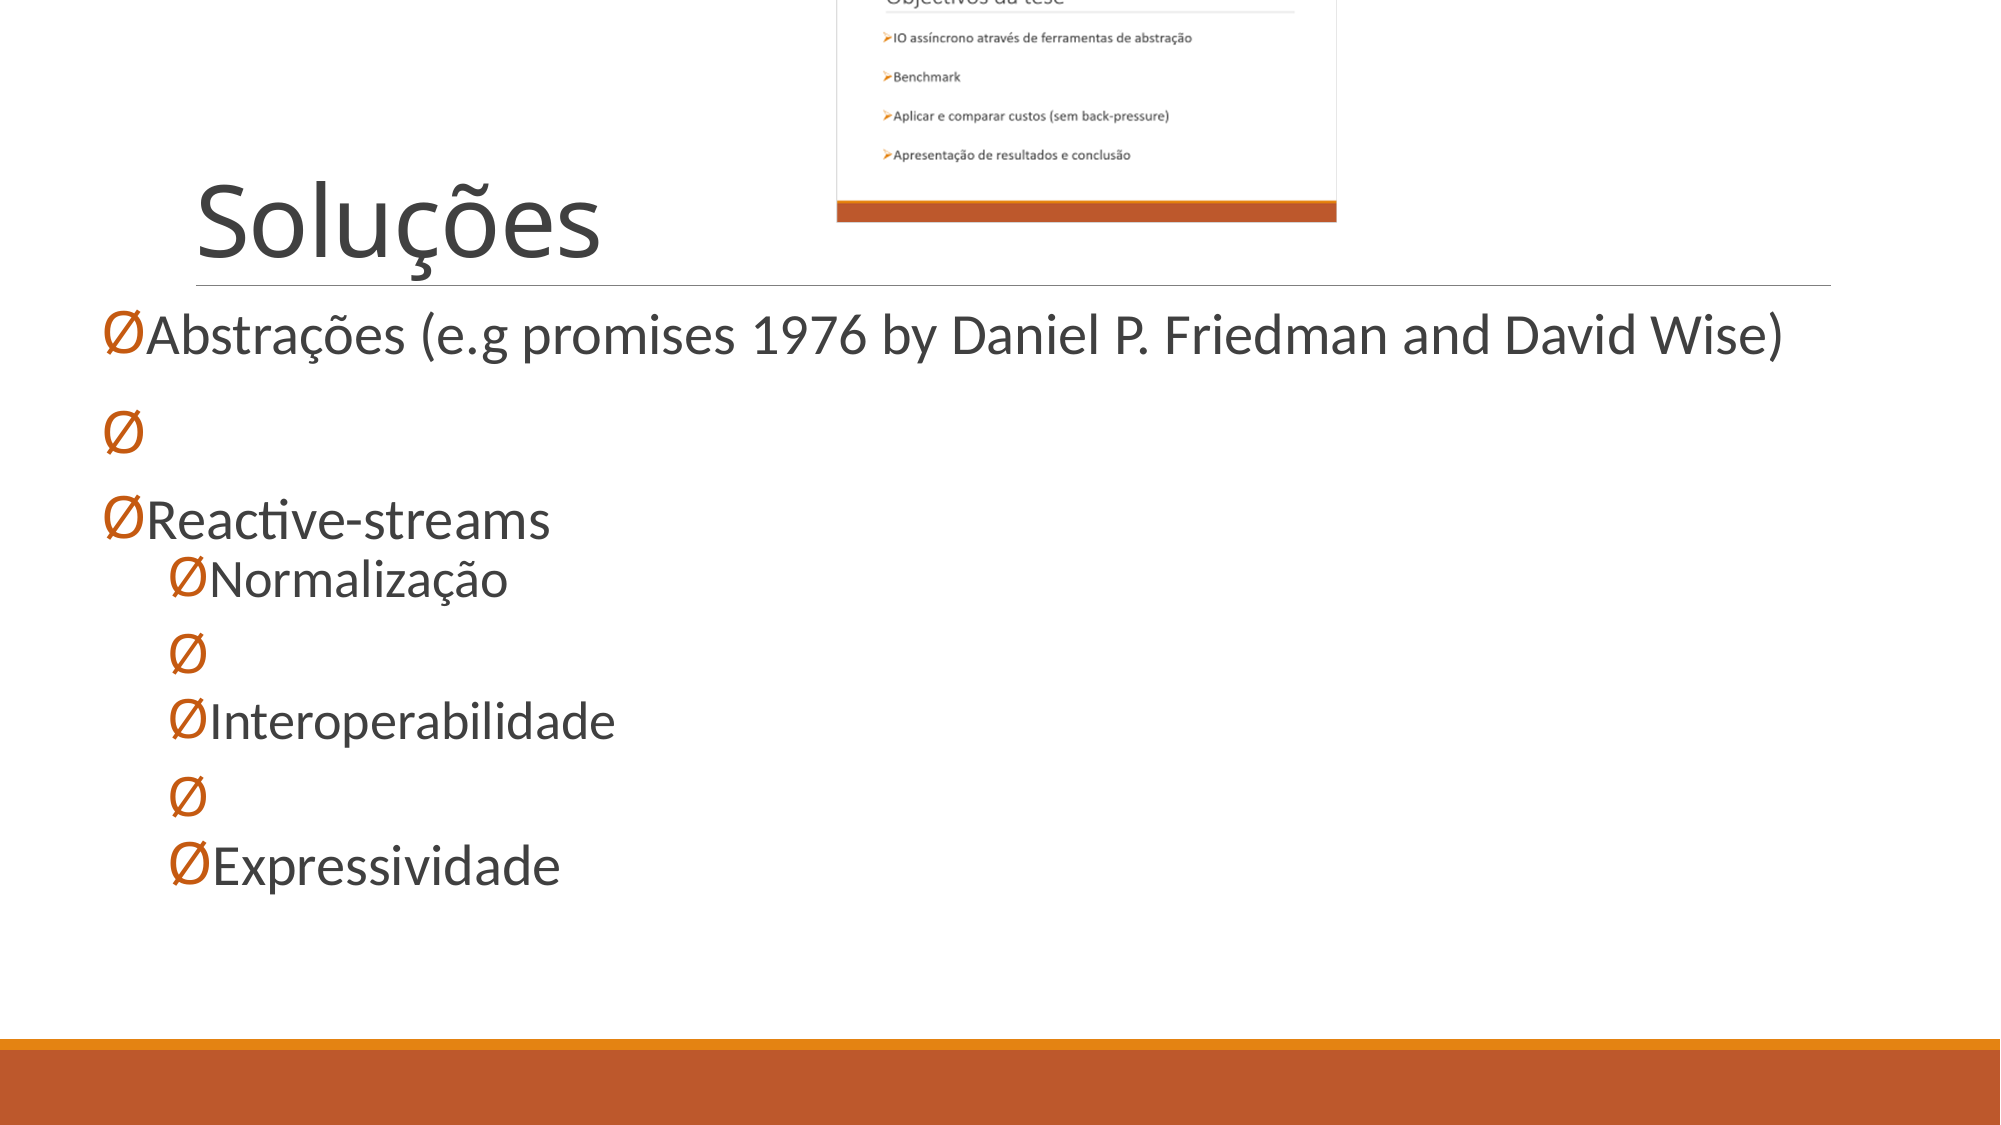

# Soluções
Abstrações (e.g promises 1976 by Daniel P. Friedman and David Wise)
Reactive-streams
Normalização
Interoperabilidade
Expressividade